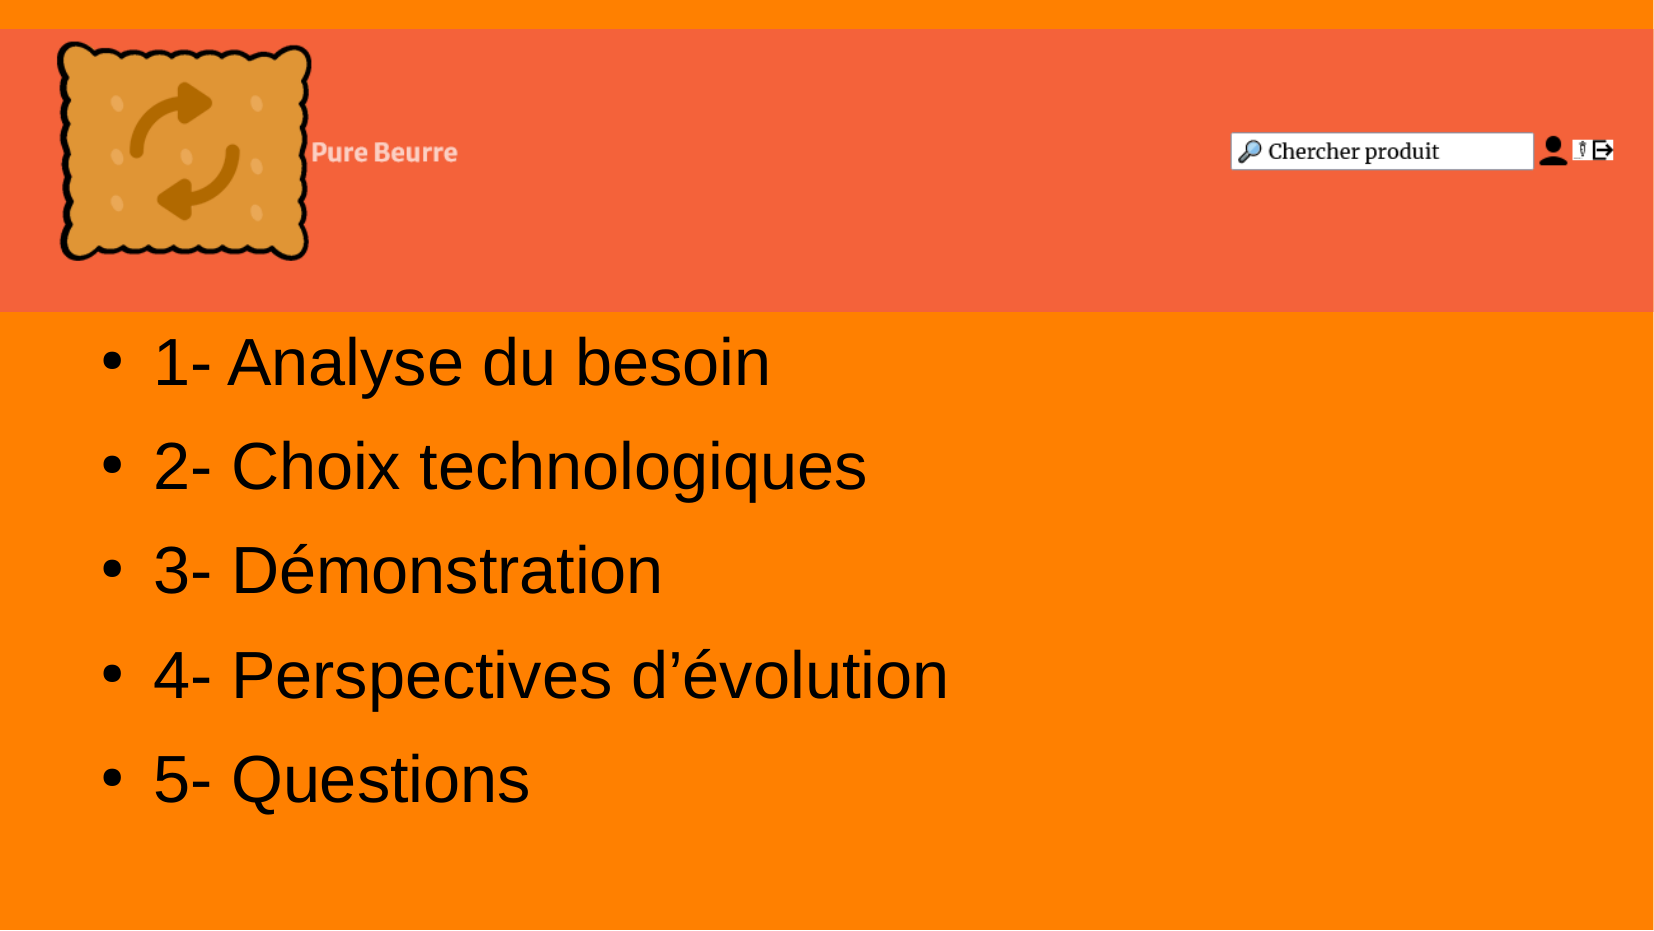

# Sommaire
1- Analyse du besoin
2- Choix technologiques
3- Démonstration
4- Perspectives d’évolution
5- Questions